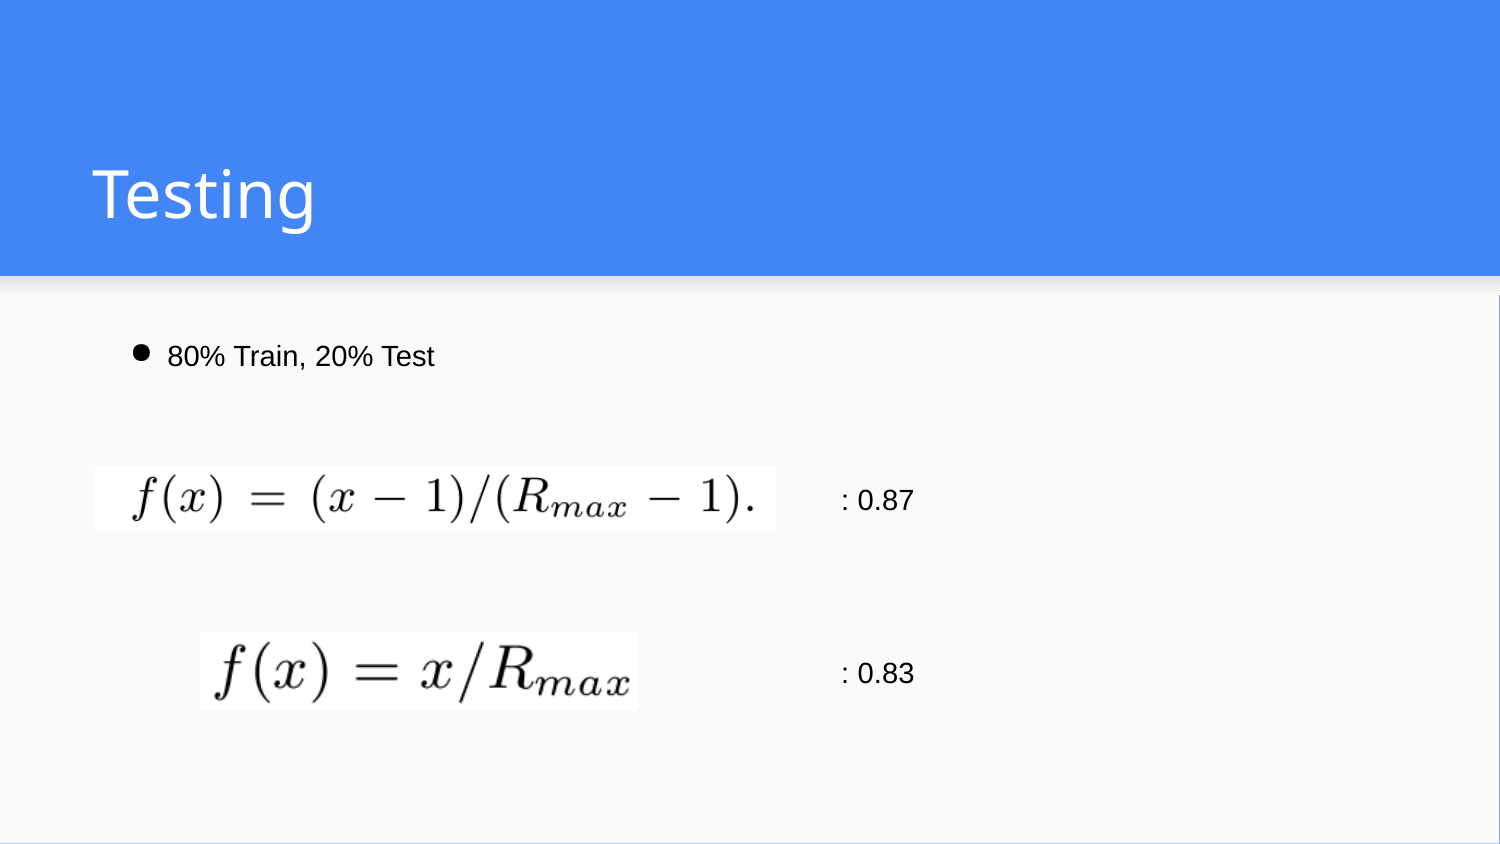

# Testing
80% Train, 20% Test
: 0.87
: 0.83